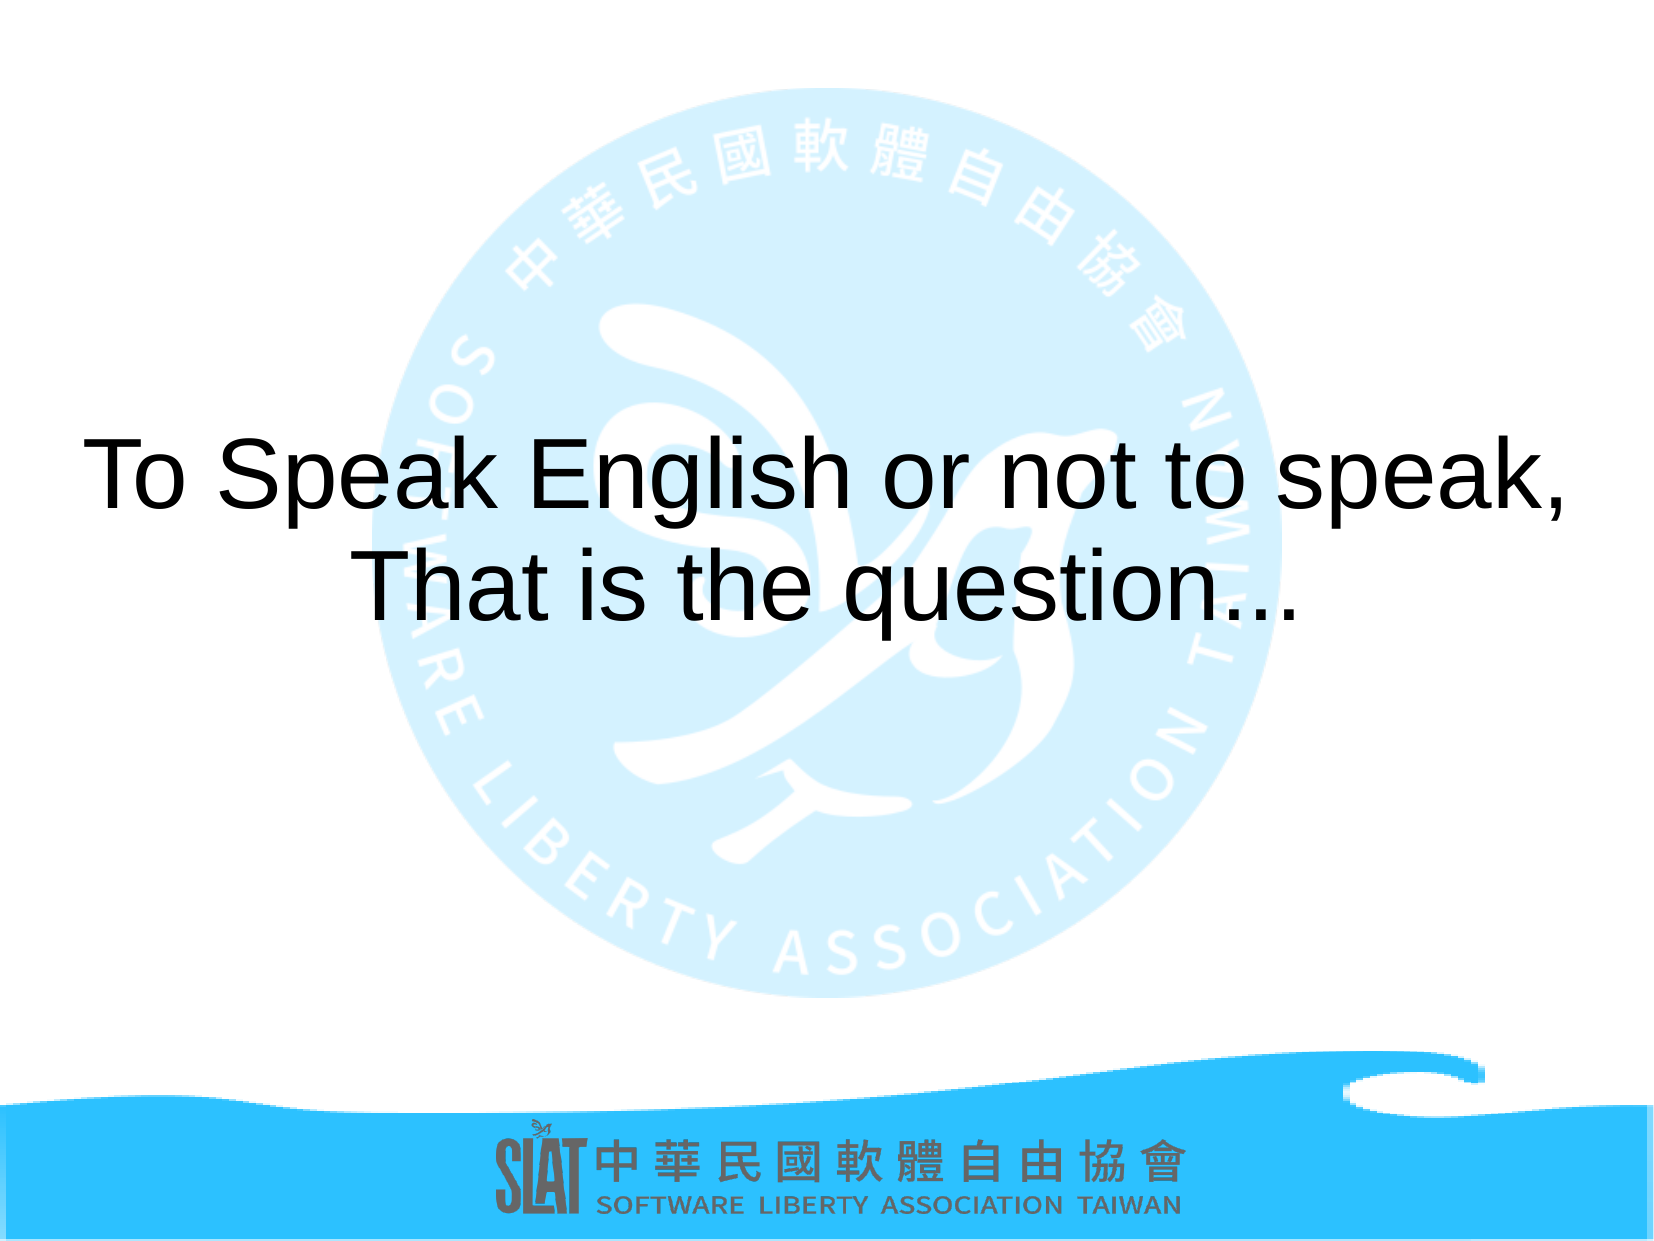

# To Speak English or not to speak,
That is the question...